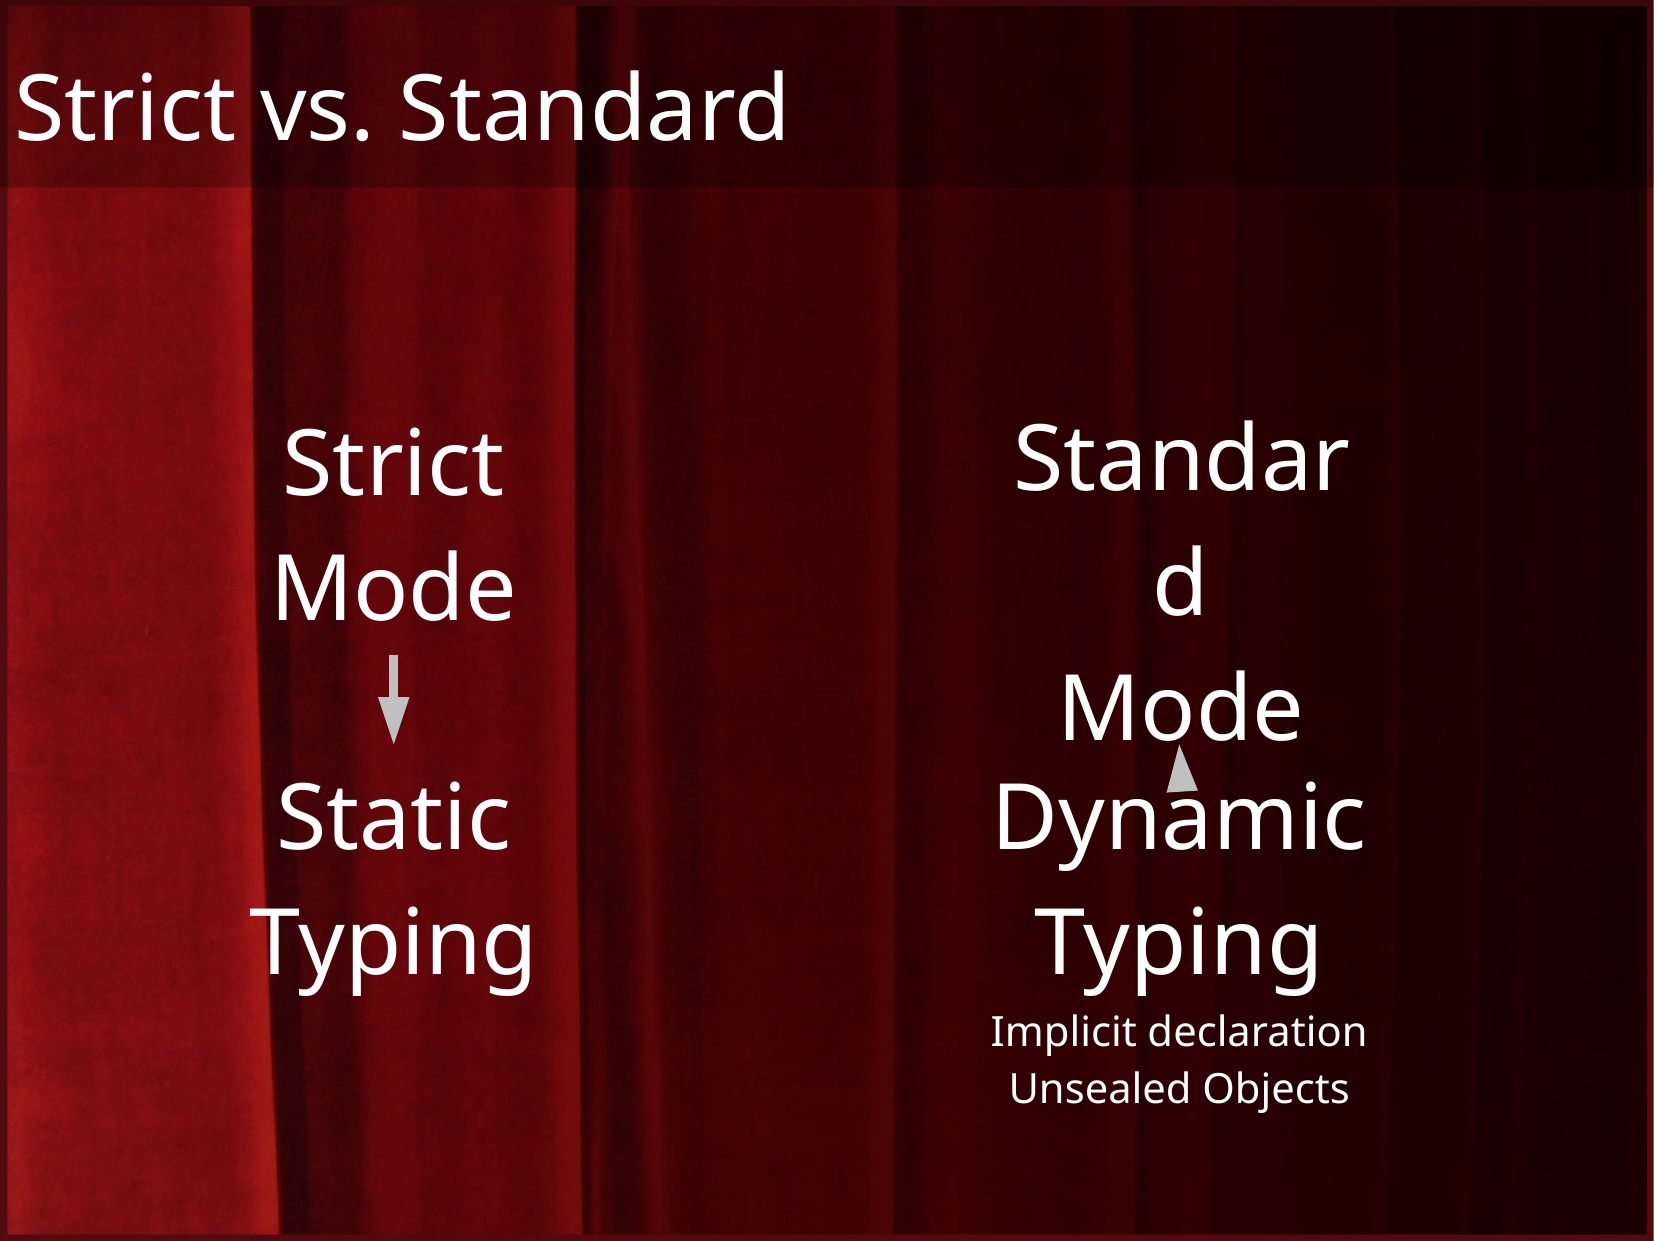

Strict vs. Standard
Standard
Mode
Strict
Mode
Static Typing
Dynamic Typing
Implicit declaration
Unsealed Objects